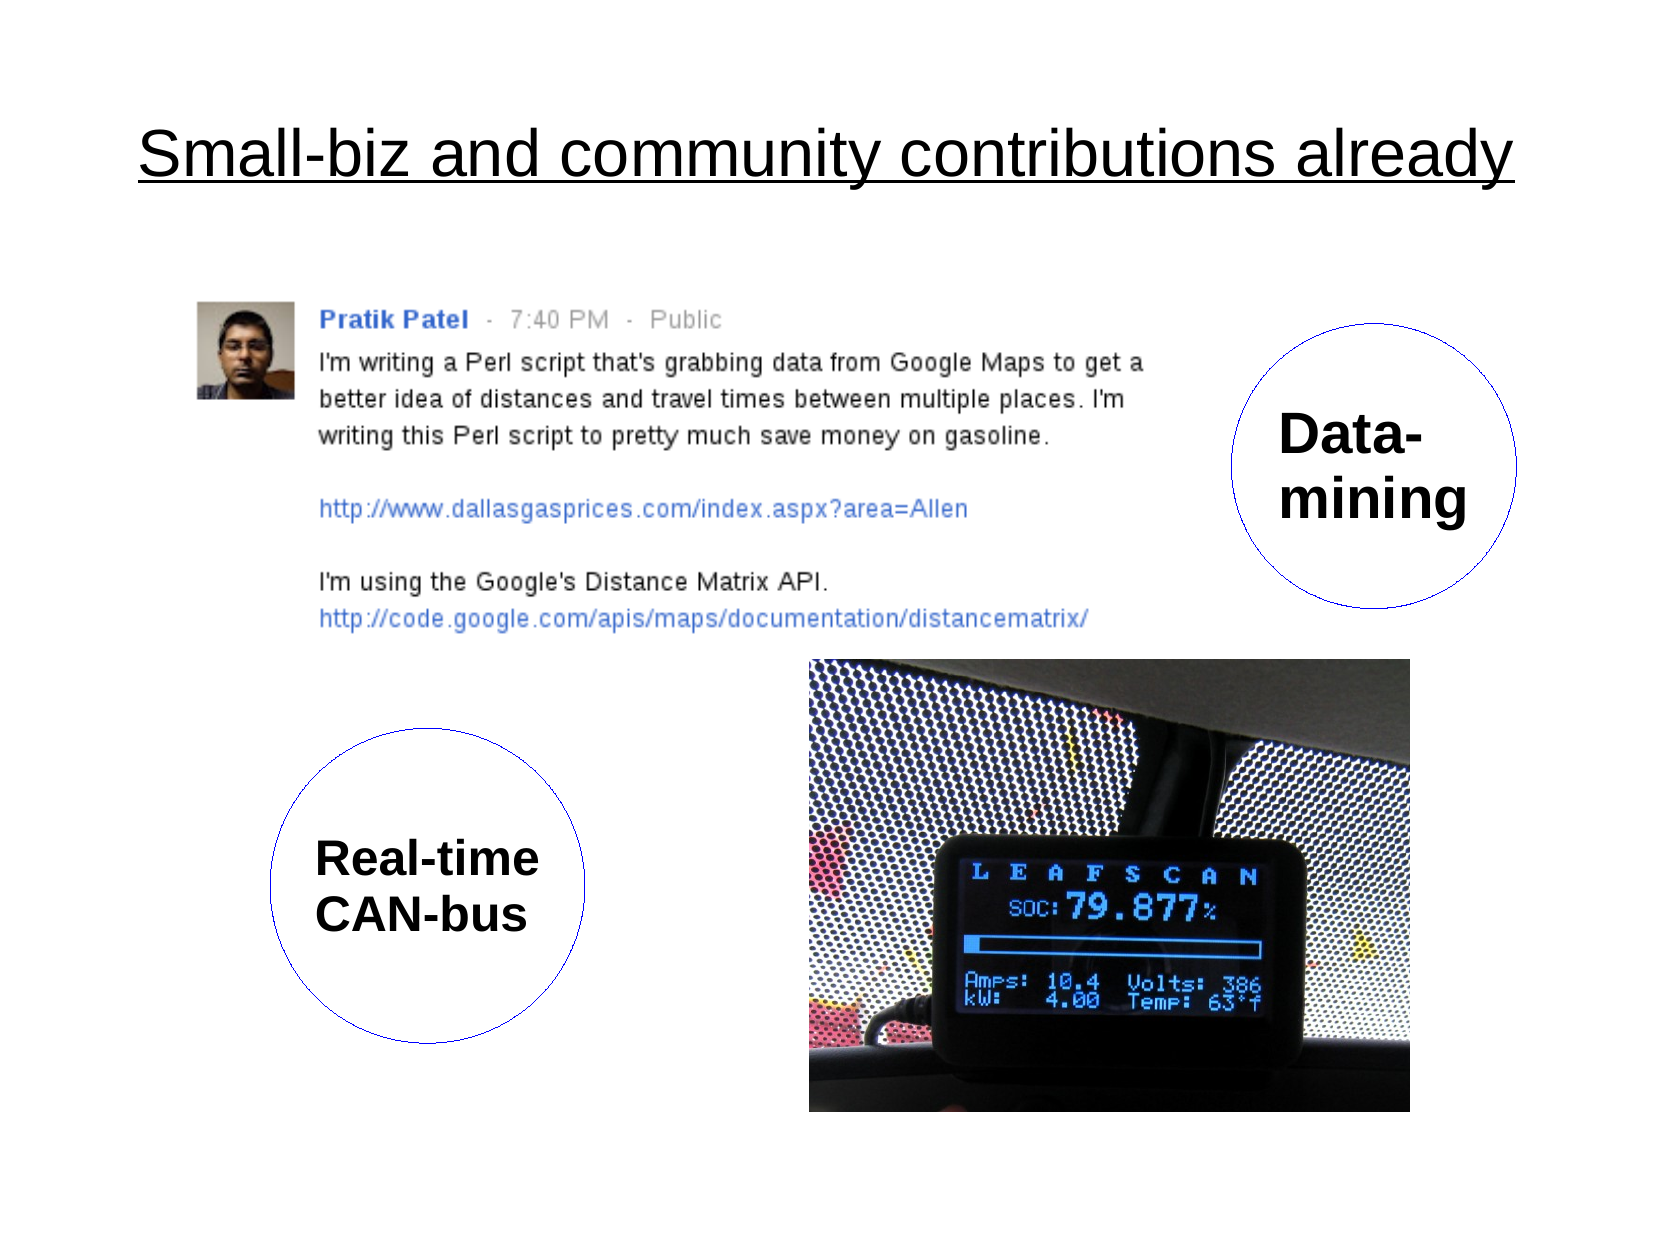

# Small-biz and community contributions already
Data-
mining
Real-time
CAN-bus